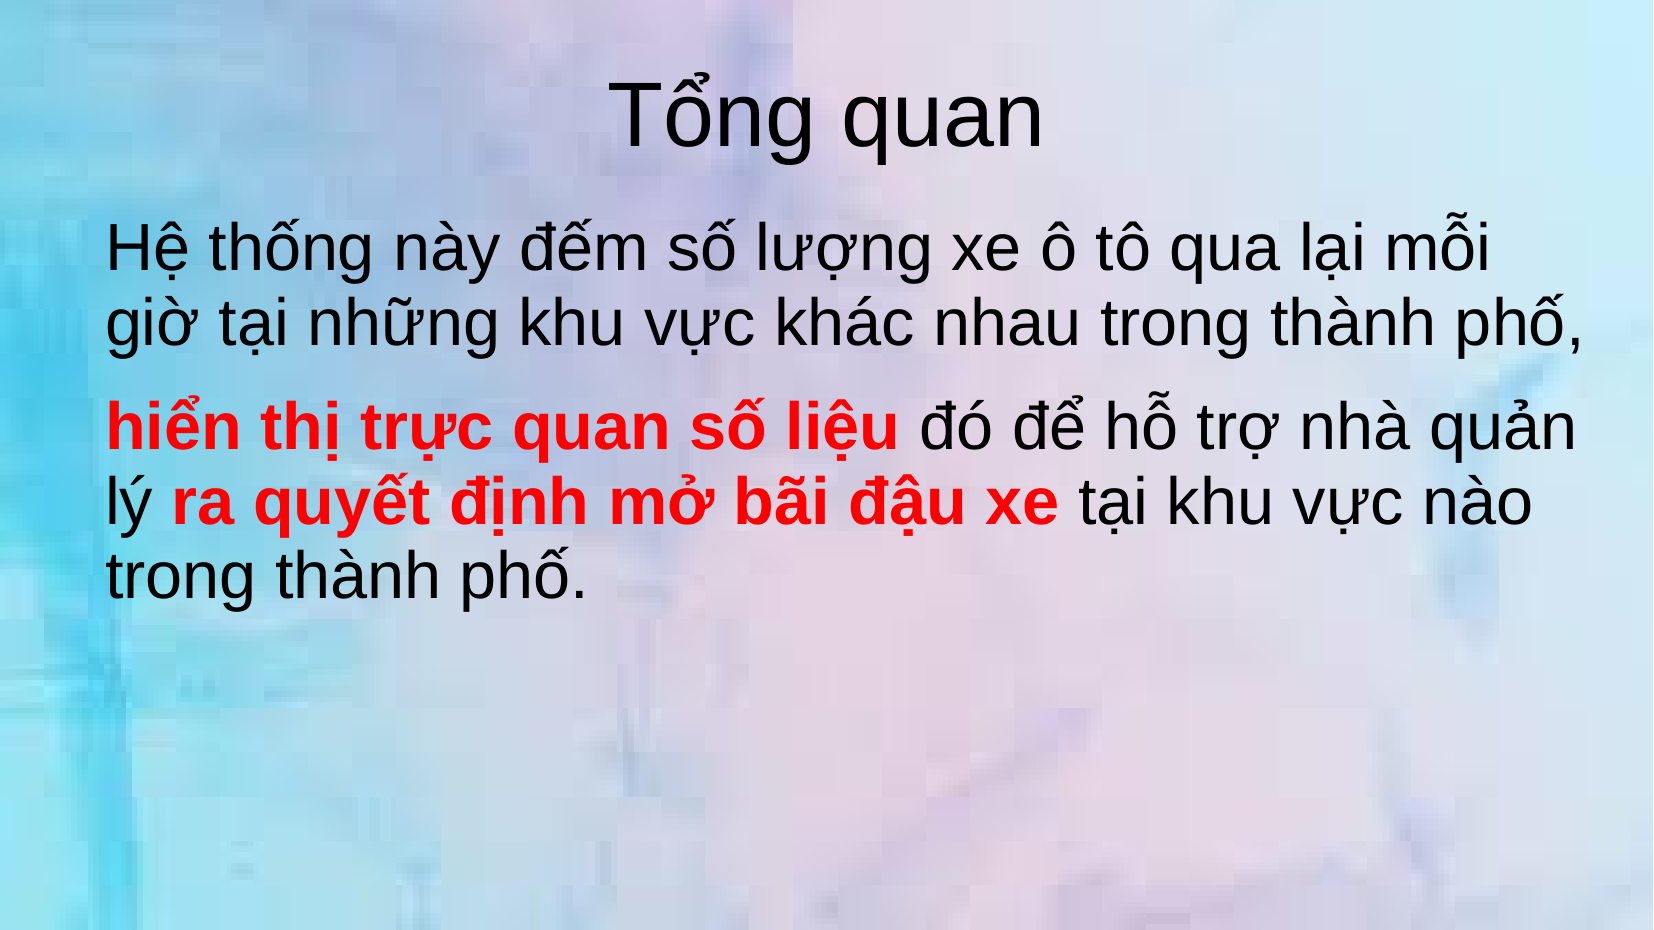

# Tổng quan
Hệ thống này đếm số lượng xe ô tô qua lại mỗi giờ tại những khu vực khác nhau trong thành phố,
hiển thị trực quan số liệu đó để hỗ trợ nhà quản lý ra quyết định mở bãi đậu xe tại khu vực nào trong thành phố.